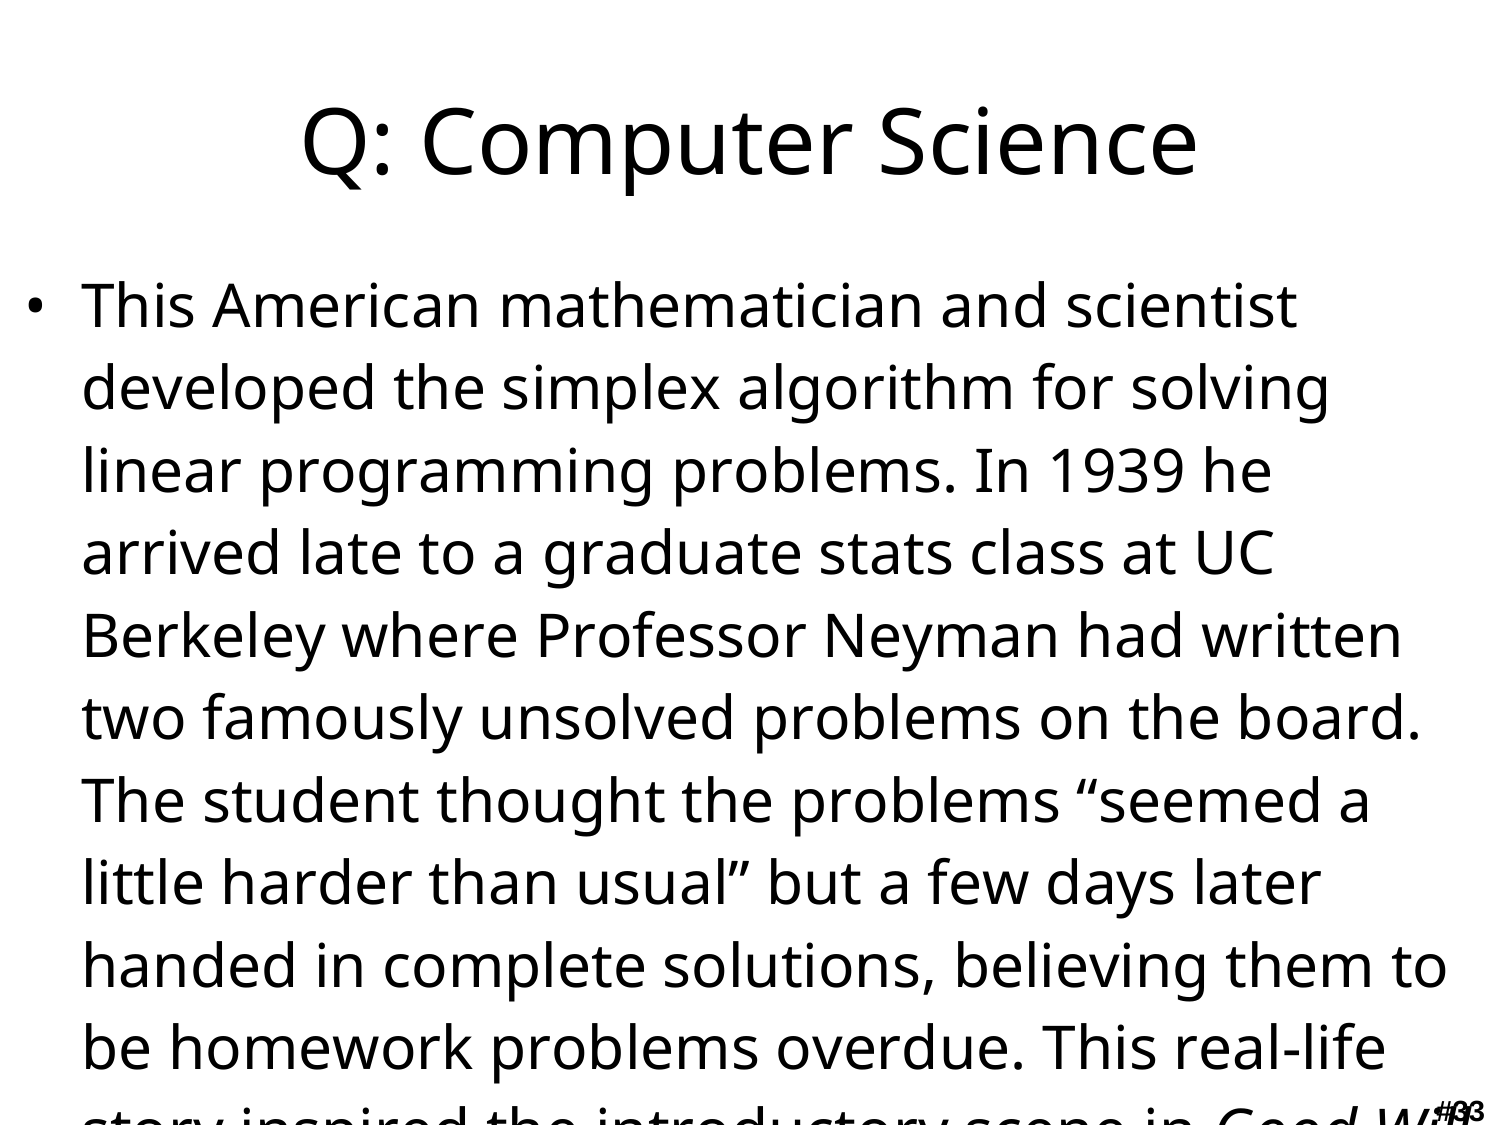

# Q: Computer Science
This American mathematician and scientist developed the simplex algorithm for solving linear programming problems. In 1939 he arrived late to a graduate stats class at UC Berkeley where Professor Neyman had written two famously unsolved problems on the board. The student thought the problems “seemed a little harder than usual” but a few days later handed in complete solutions, believing them to be homework problems overdue. This real-life story inspired the introductory scene in Good Will Hunting.
33